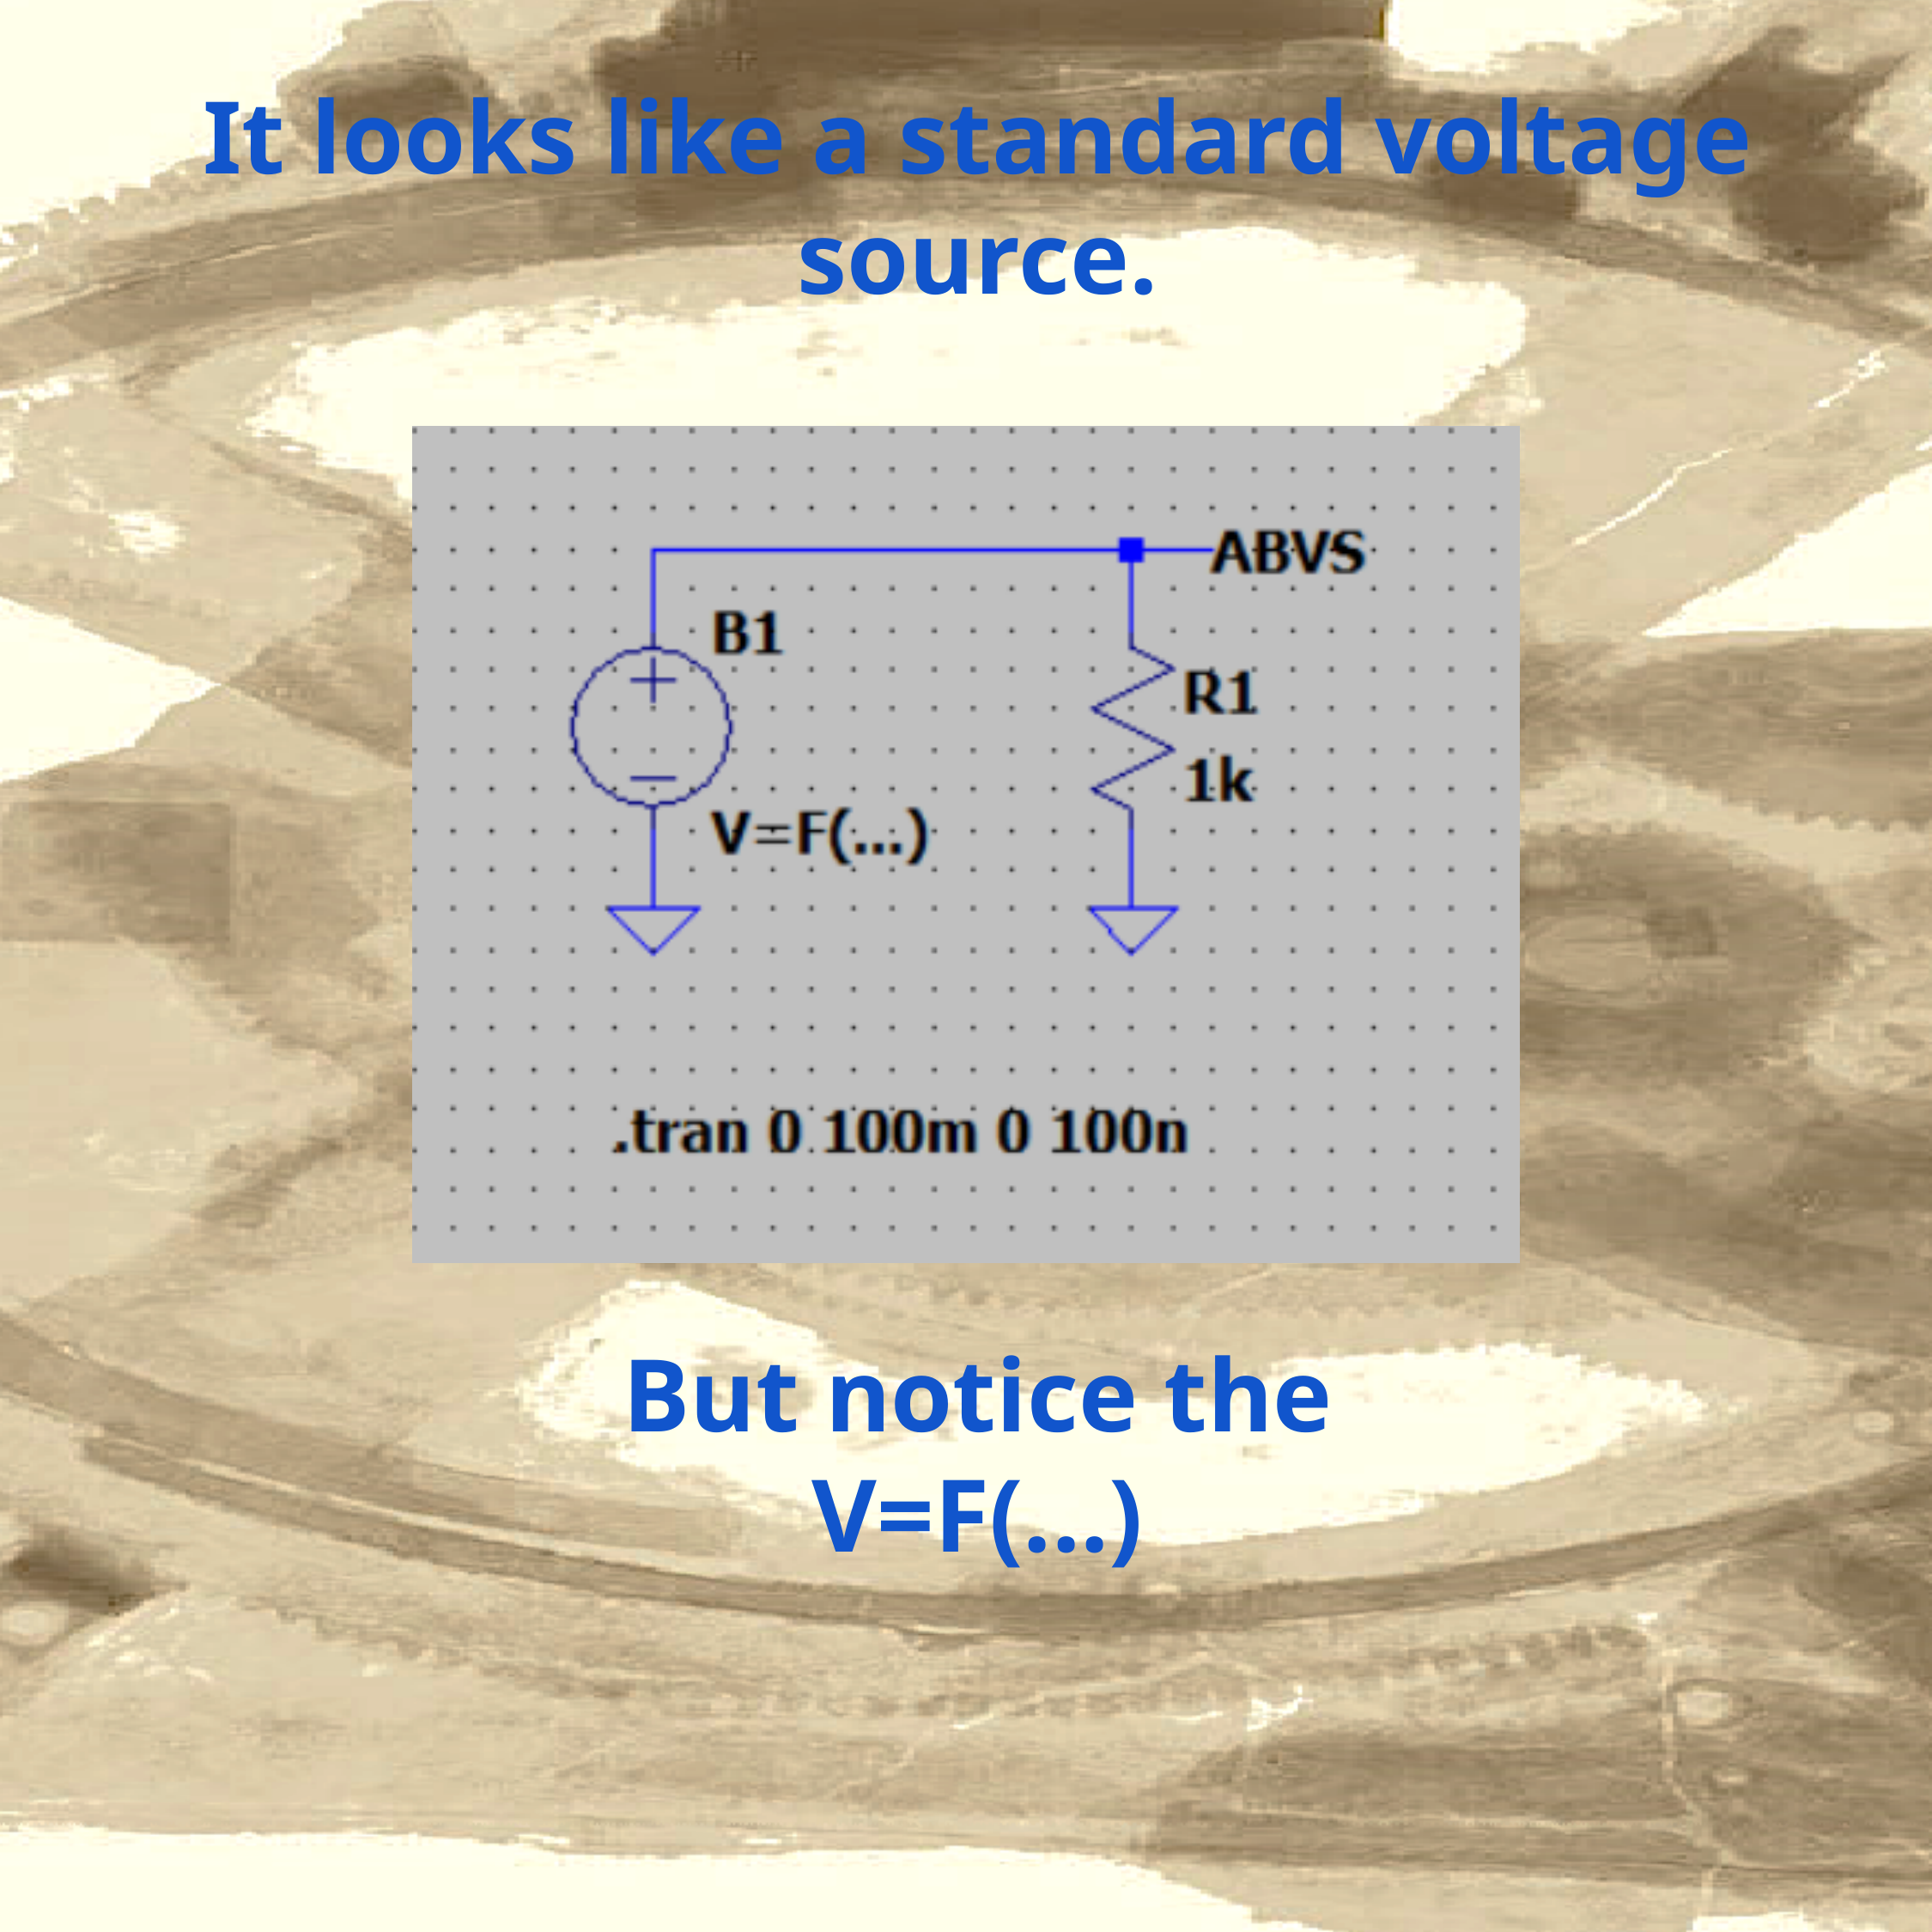

It looks like a standard voltage source.
But notice the
V=F(...)